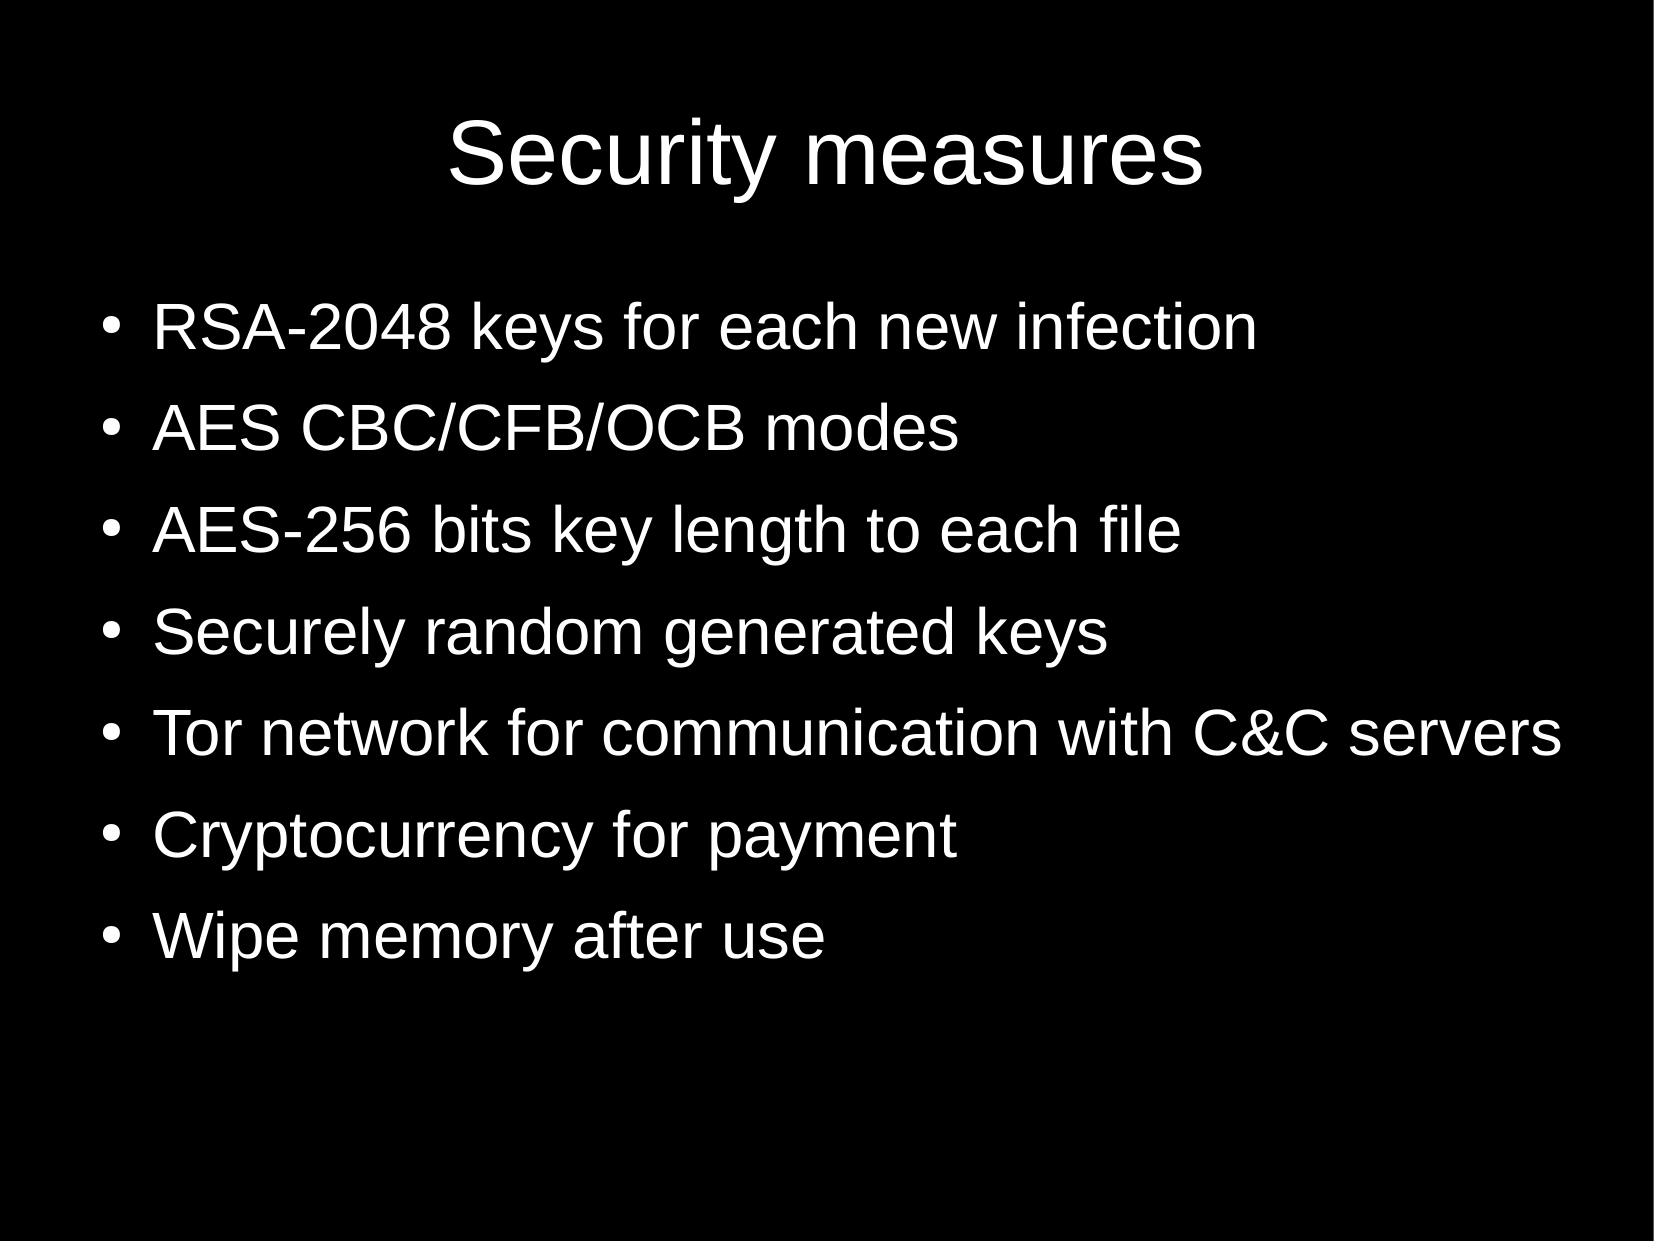

# Security measures
RSA-2048 keys for each new infection
AES CBC/CFB/OCB modes
AES-256 bits key length to each file
Securely random generated keys
Tor network for communication with C&C servers
Cryptocurrency for payment
Wipe memory after use